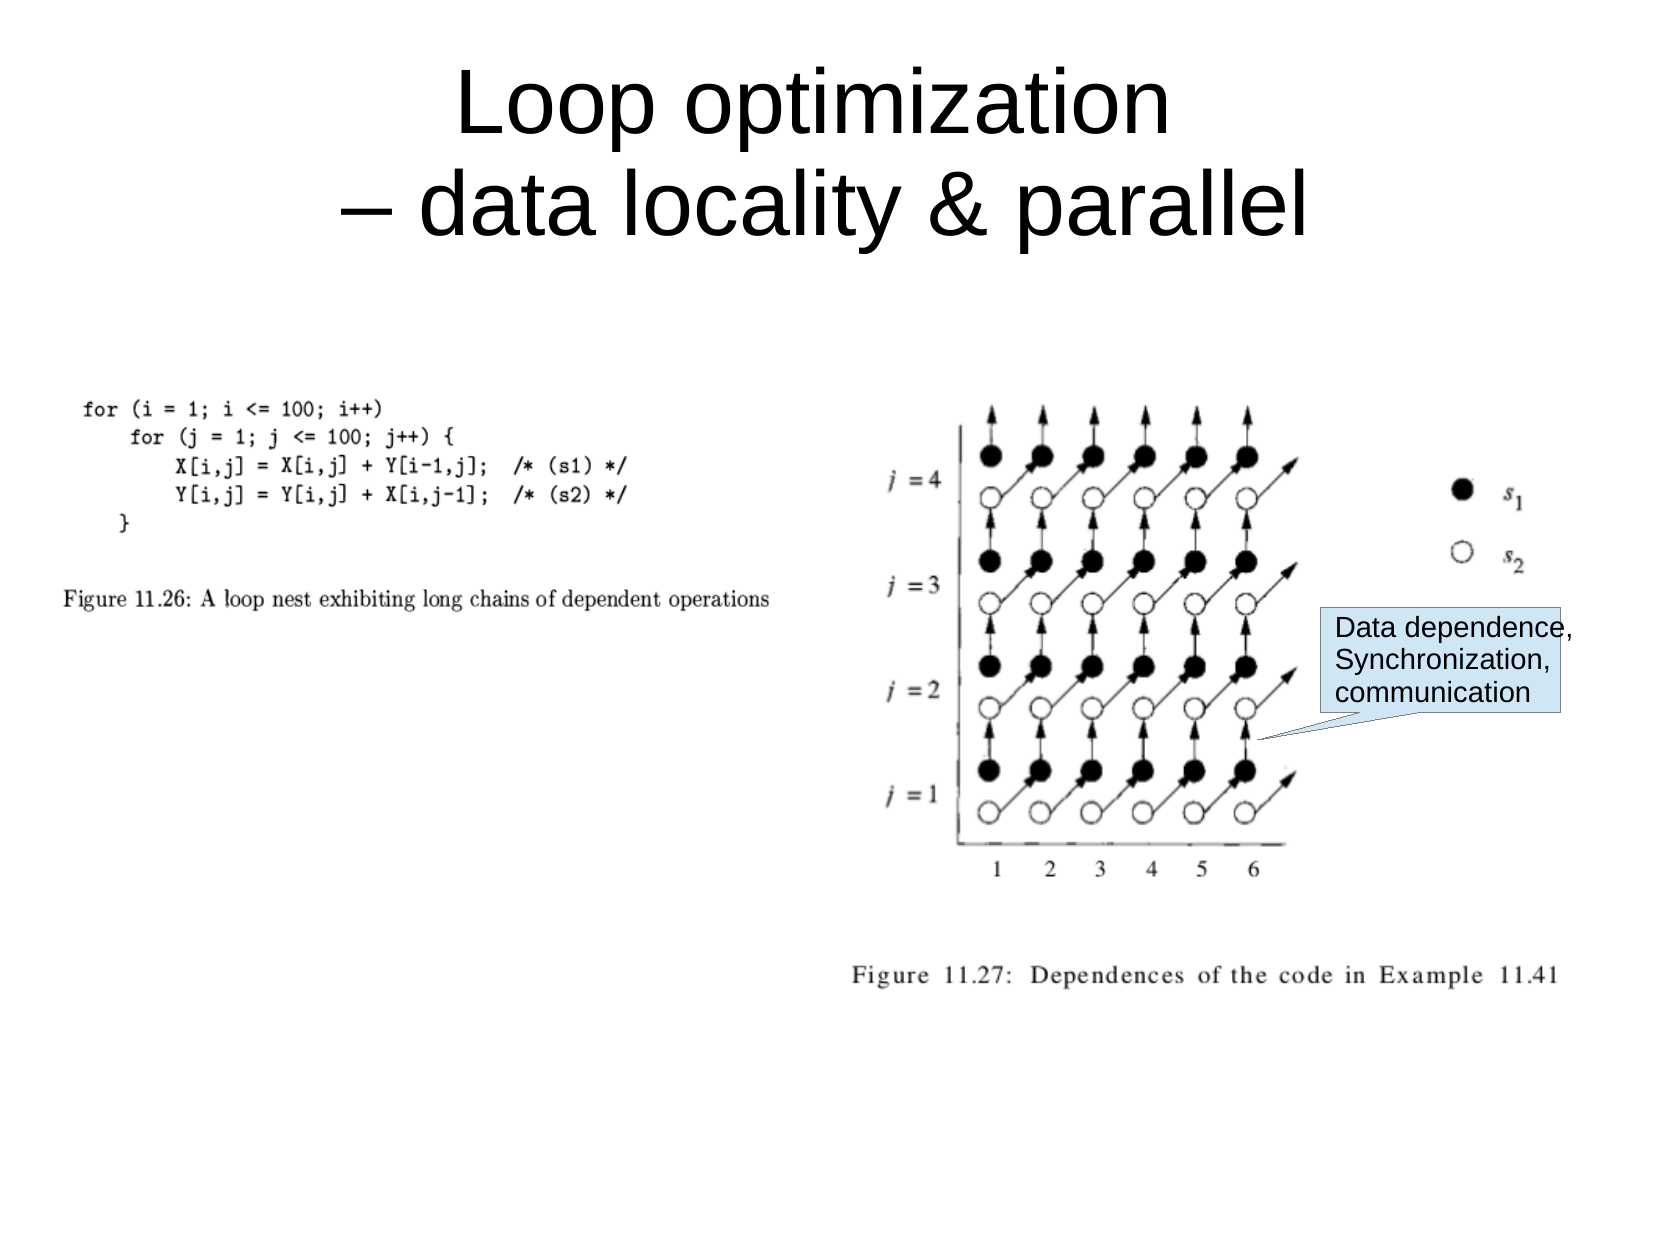

# Loop optimization – data locality & parallel
Data dependence,
Synchronization,
communication